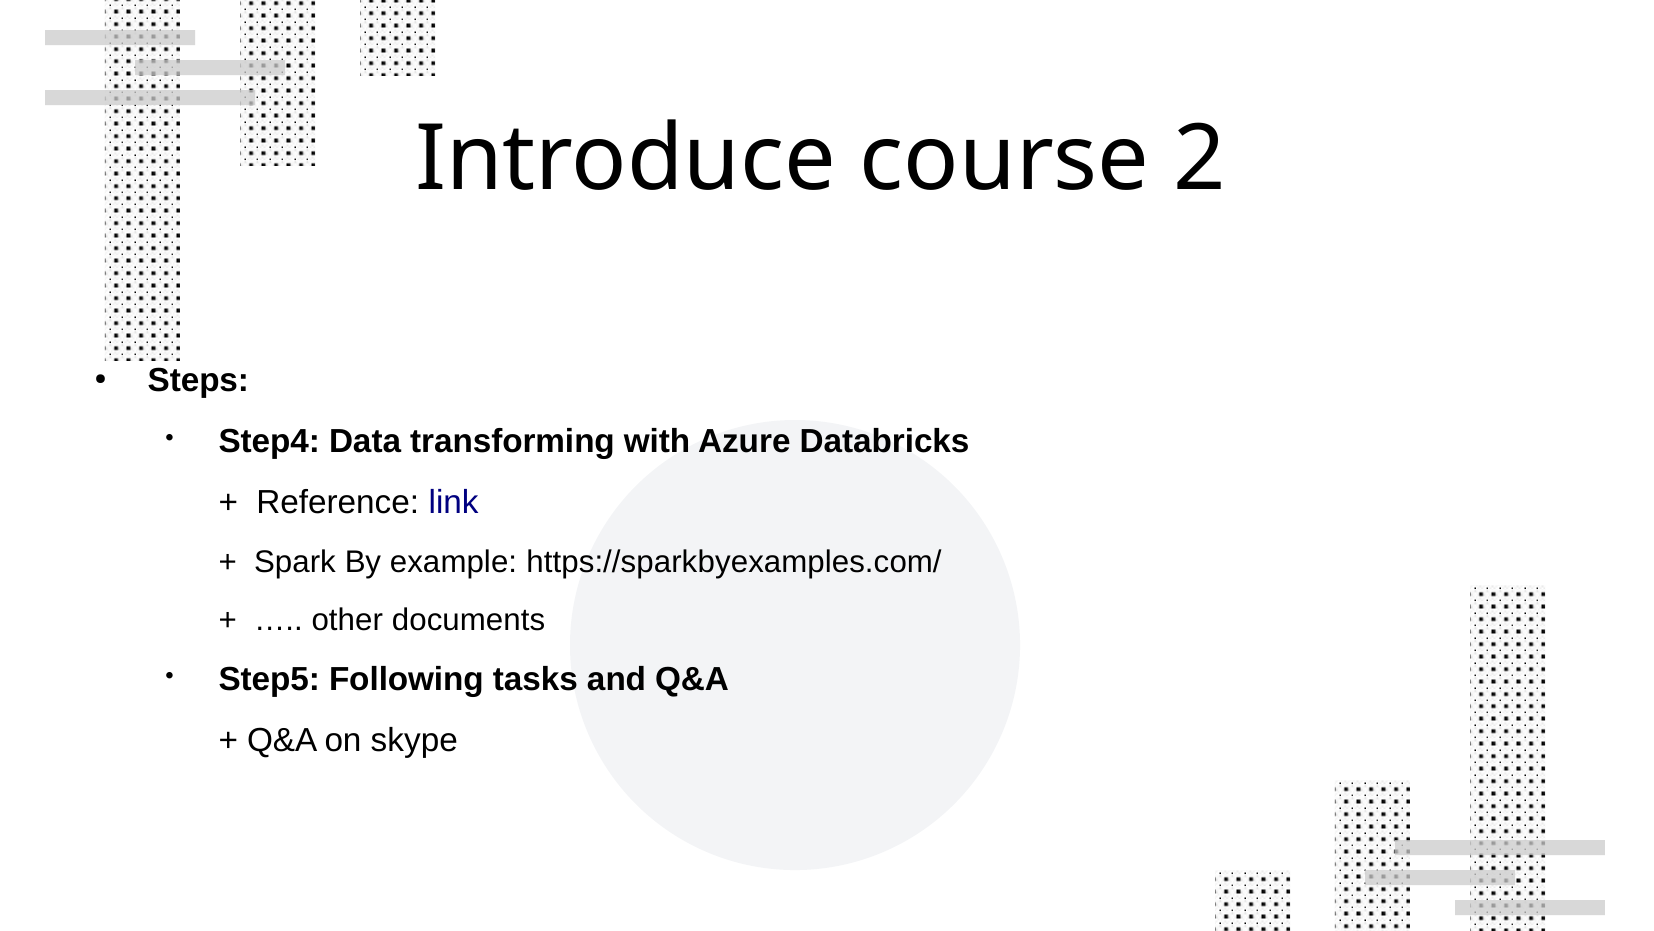

# Introduce course 2
Steps:
Step4: Data transforming with Azure Databricks
+ Reference: link
+ Spark By example: https://sparkbyexamples.com/
+ ….. other documents
Step5: Following tasks and Q&A
+ Q&A on skype